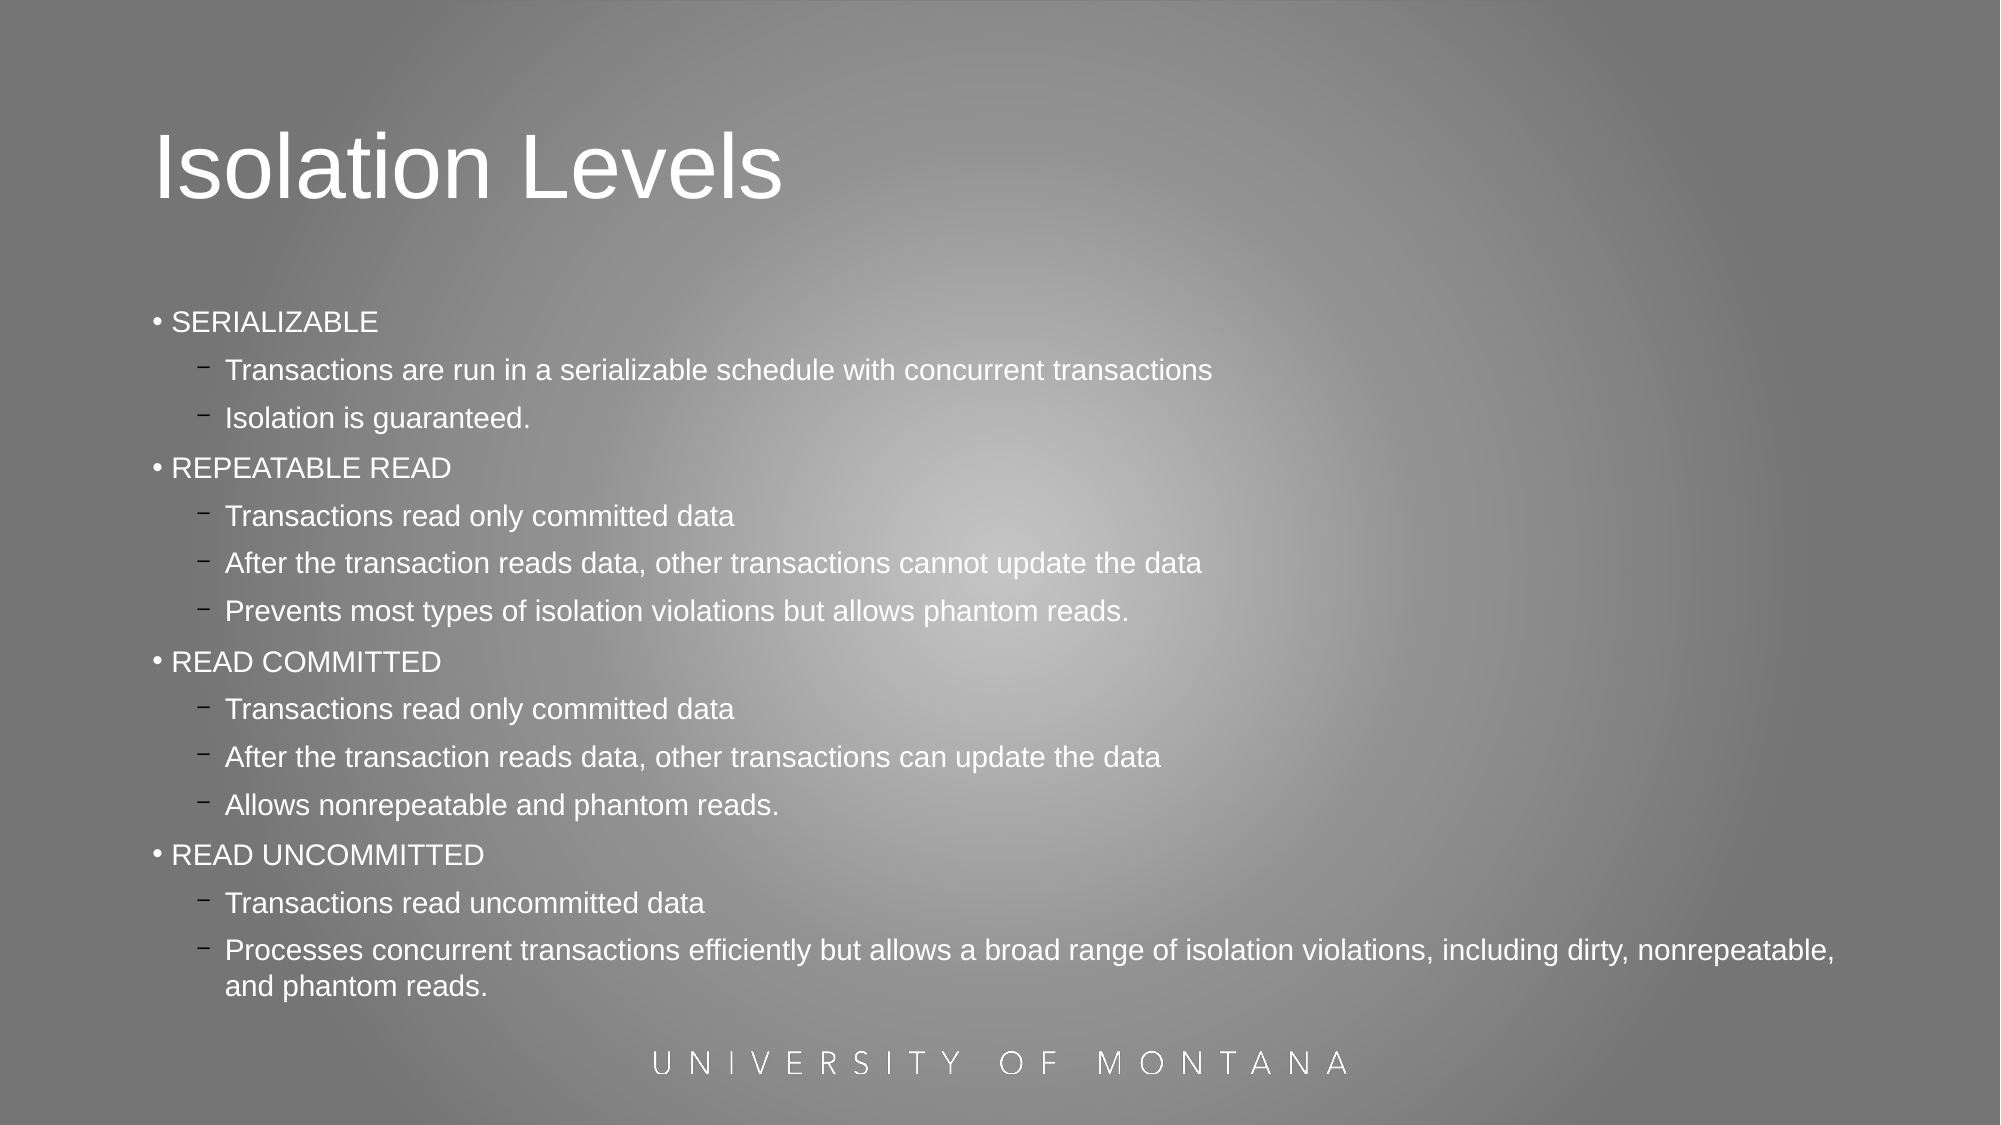

# Isolation Levels
SERIALIZABLE
Transactions are run in a serializable schedule with concurrent transactions
Isolation is guaranteed.
REPEATABLE READ
Transactions read only committed data
After the transaction reads data, other transactions cannot update the data
Prevents most types of isolation violations but allows phantom reads.
READ COMMITTED
Transactions read only committed data
After the transaction reads data, other transactions can update the data
Allows nonrepeatable and phantom reads.
READ UNCOMMITTED
Transactions read uncommitted data
Processes concurrent transactions efficiently but allows a broad range of isolation violations, including dirty, nonrepeatable, and phantom reads.